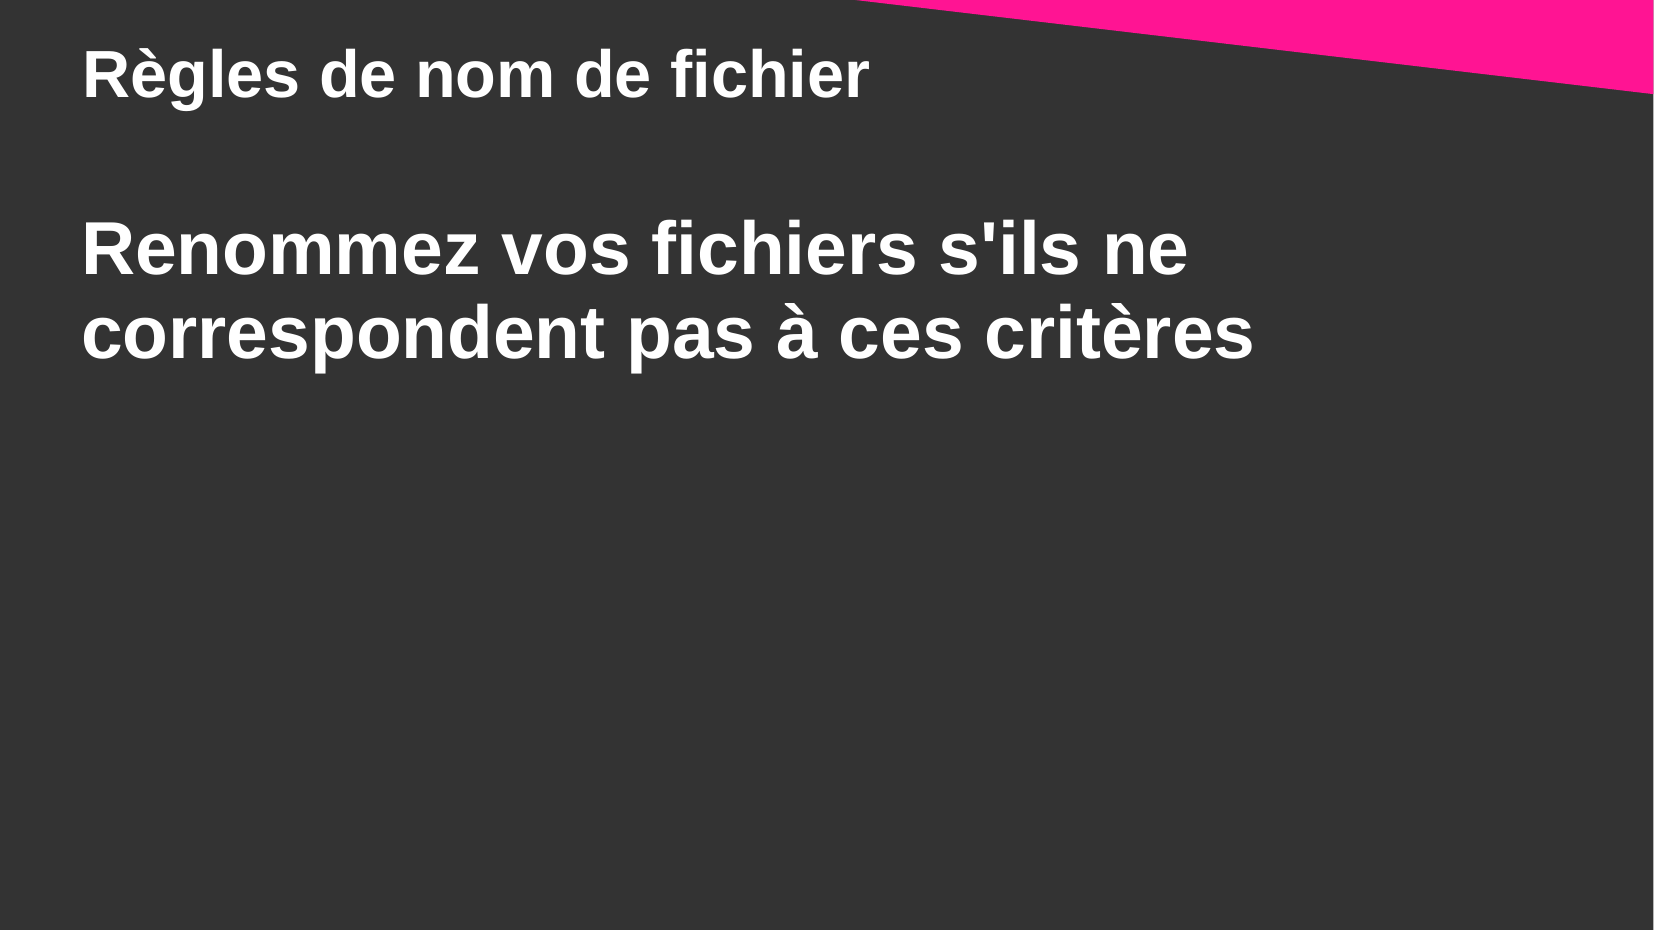

Règles de nom de fichier
# Renommez vos fichiers s'ils ne correspondent pas à ces critères